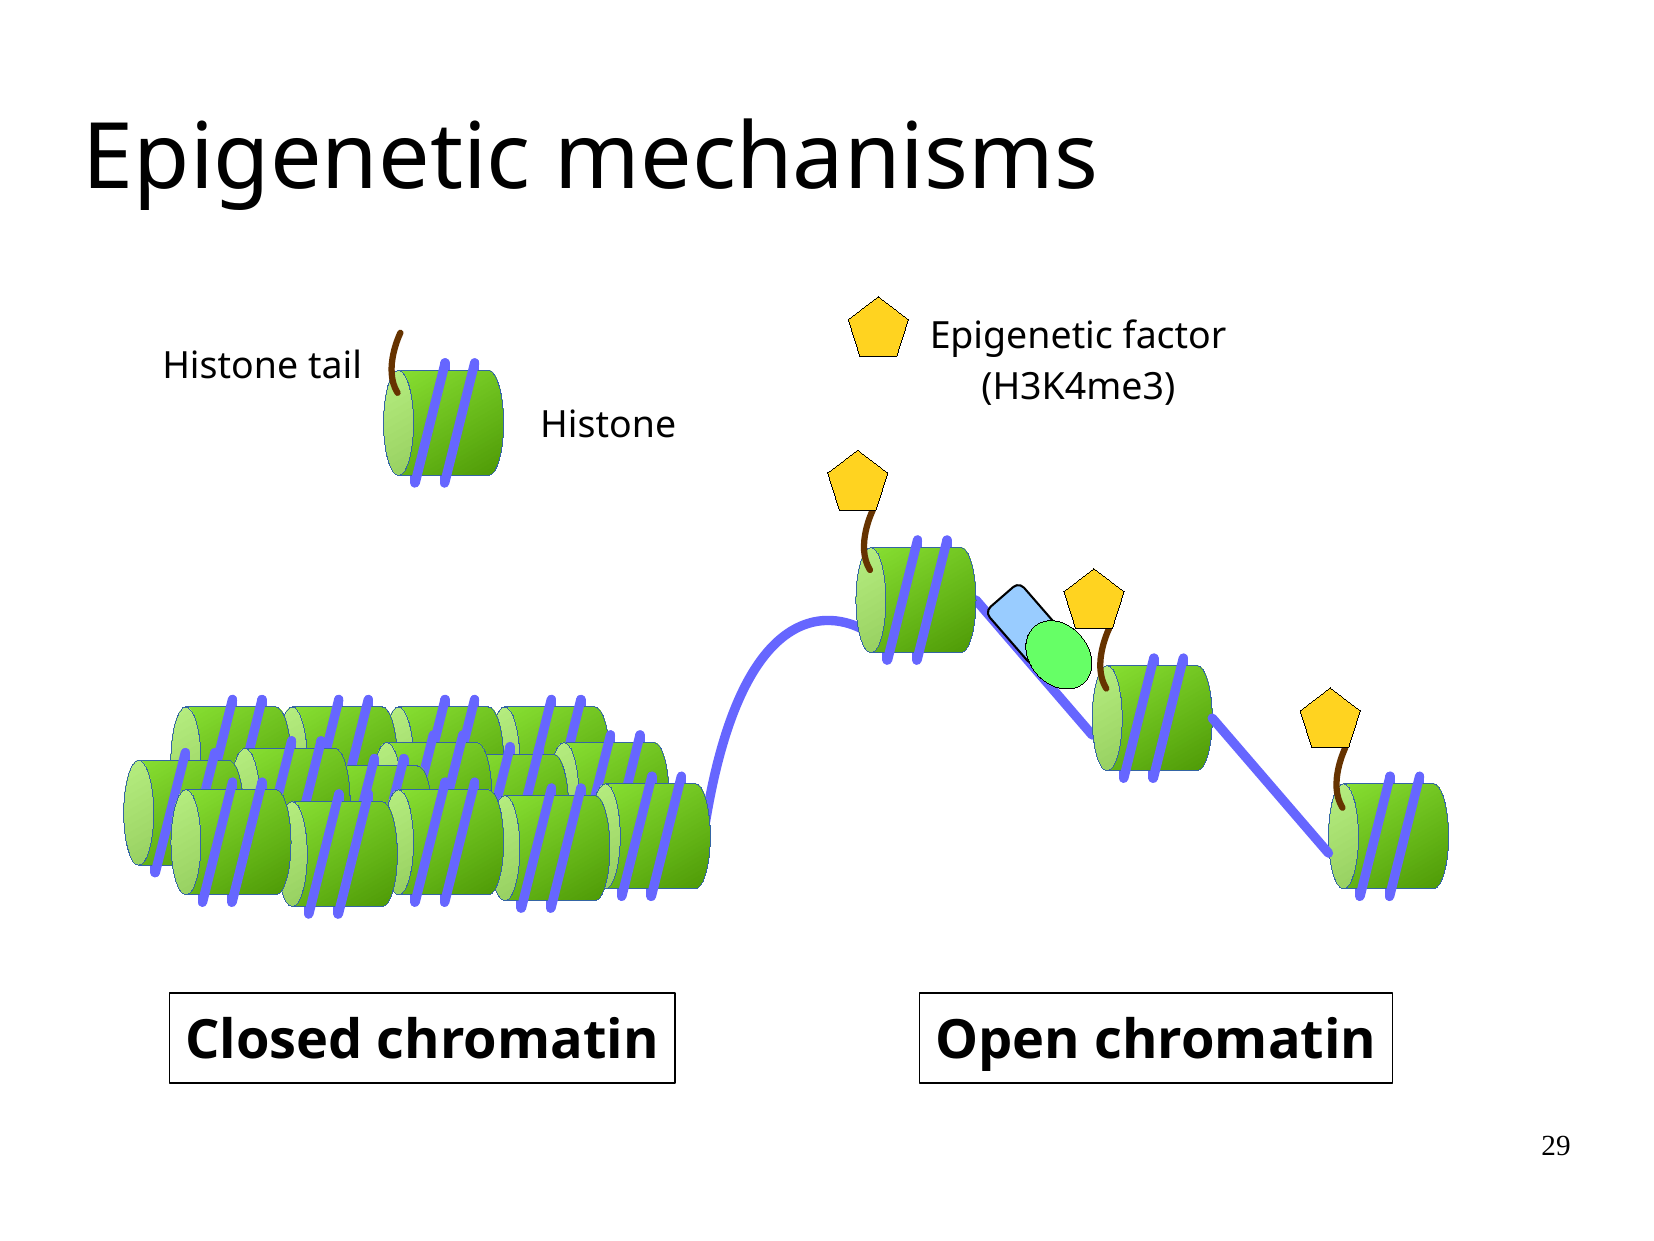

# Epigenetic mechanisms
Epigenetic factor
(H3K4me3)
Histone tail
Histone
Closed chromatin
Open chromatin
29